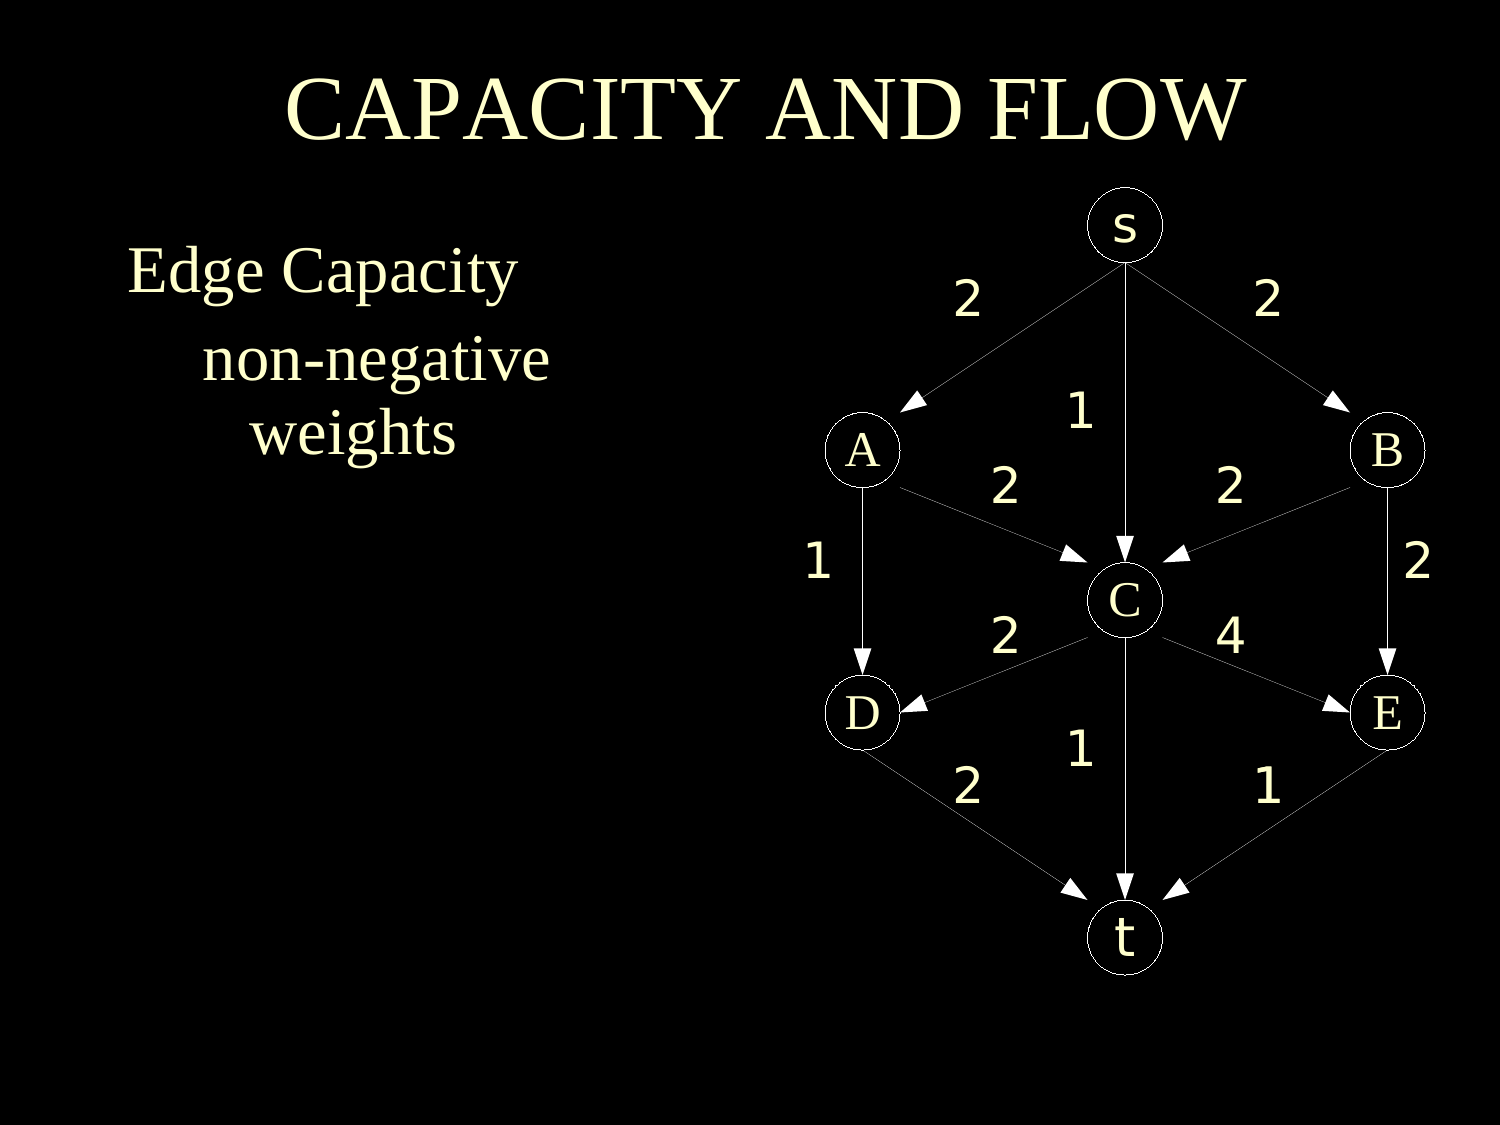

# CAPACITY AND FLOW
s
Edge Capacity
non-negative weights
2
2
1
A
B
2
2
1
2
C
2
4
D
E
1
2
1
1
t